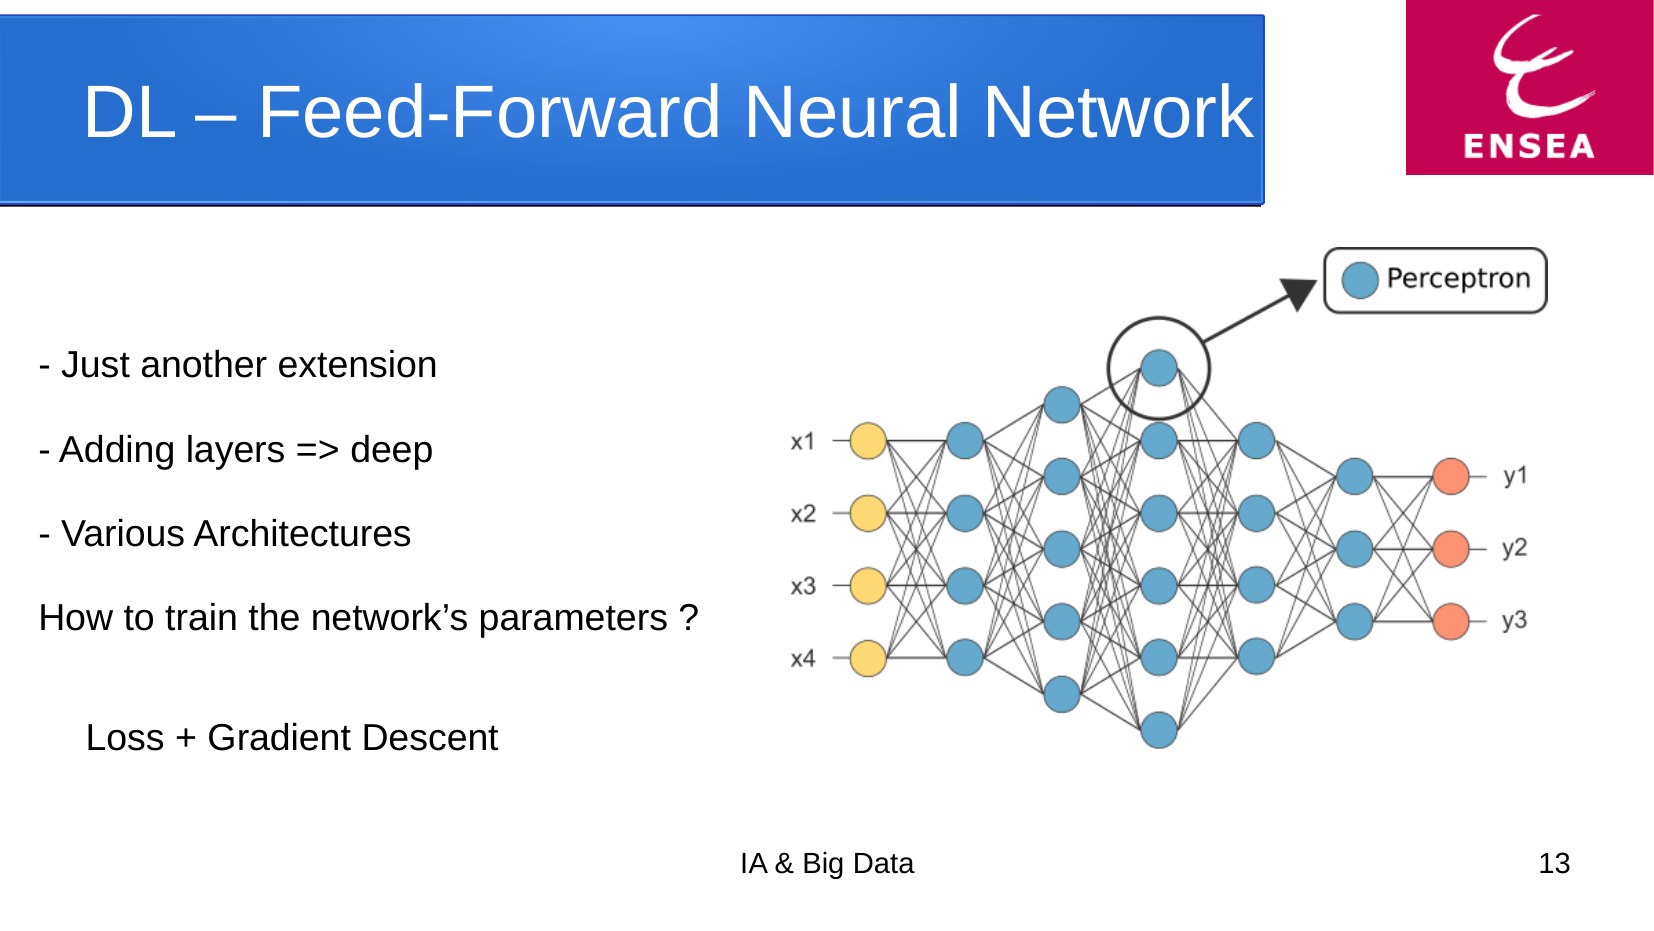

# DL – Feed-Forward Neural Network
- Just another extension
- Adding layers => deep
- Various Architectures
How to train the network’s parameters ?
Loss + Gradient Descent
IA & Big Data
13